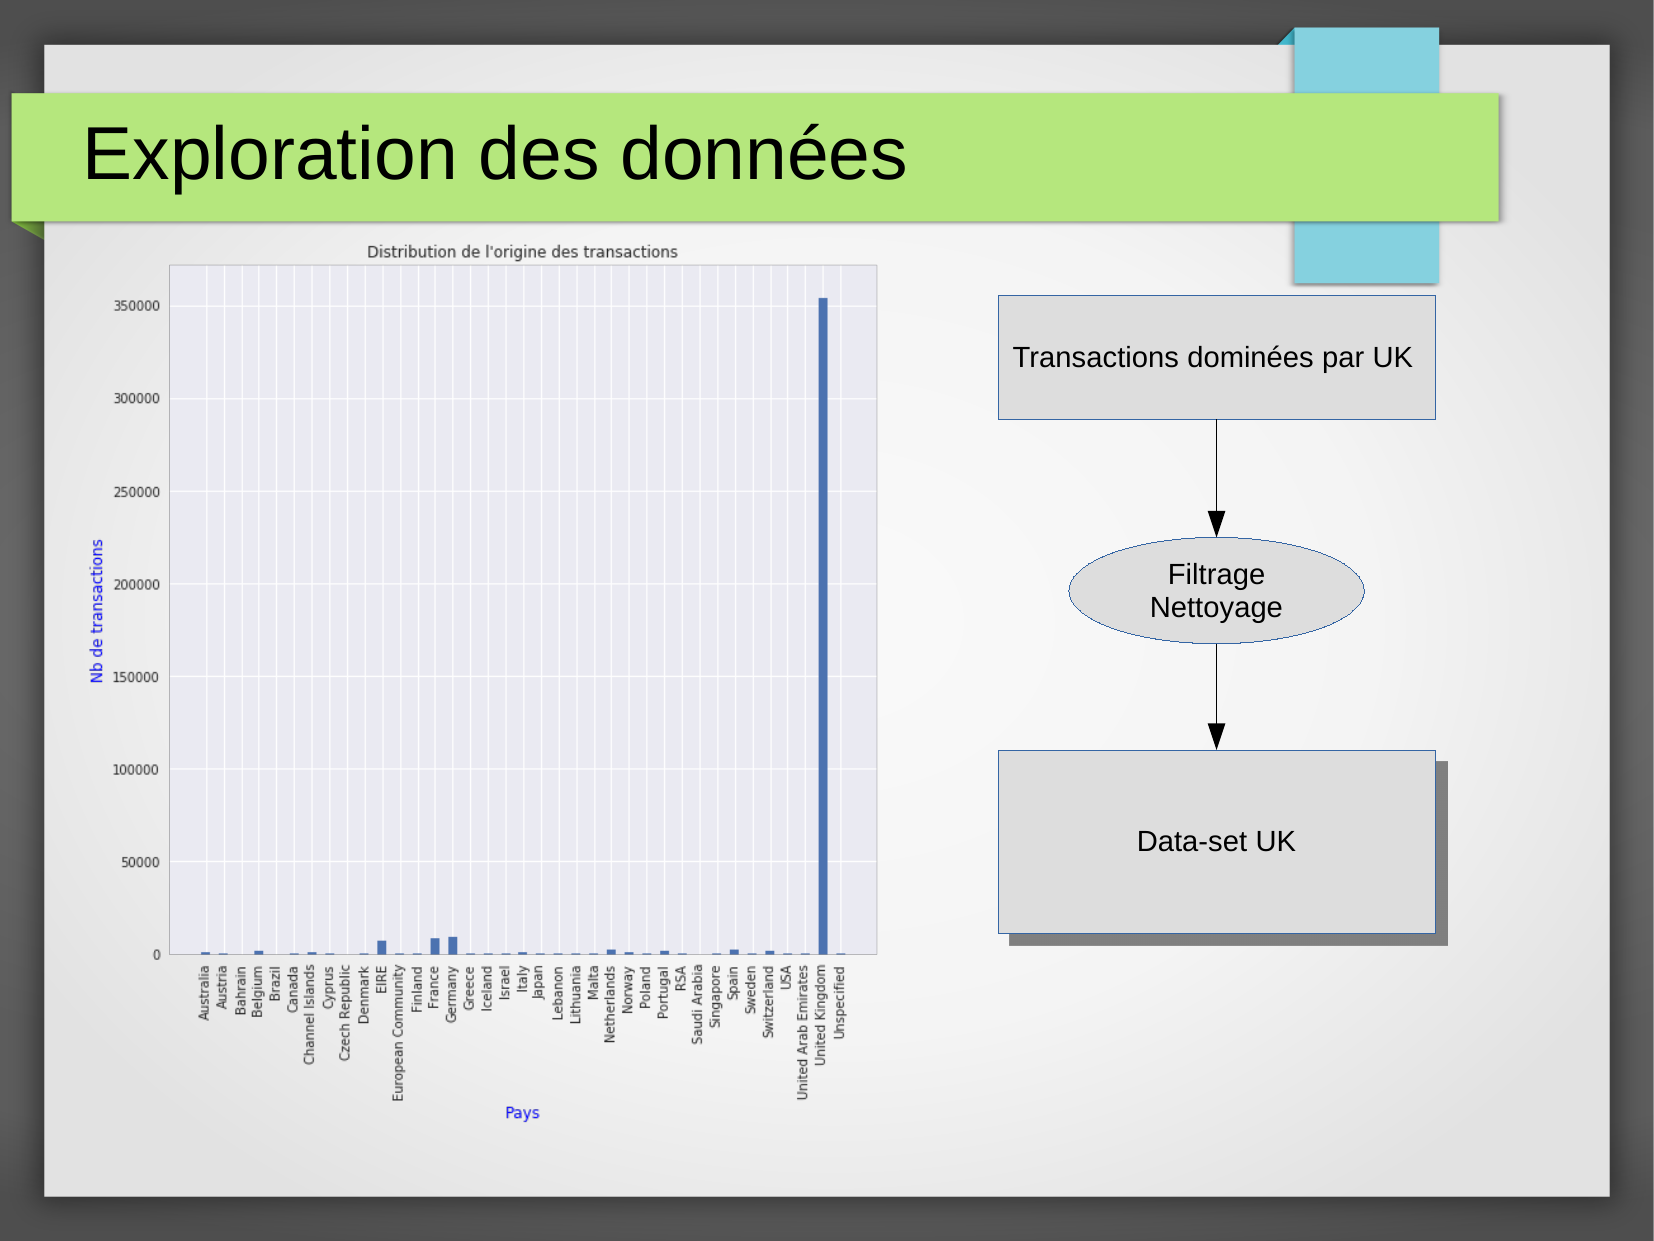

# Exploration des données
Transactions dominées par UK
Filtrage
Nettoyage
Data-set UK